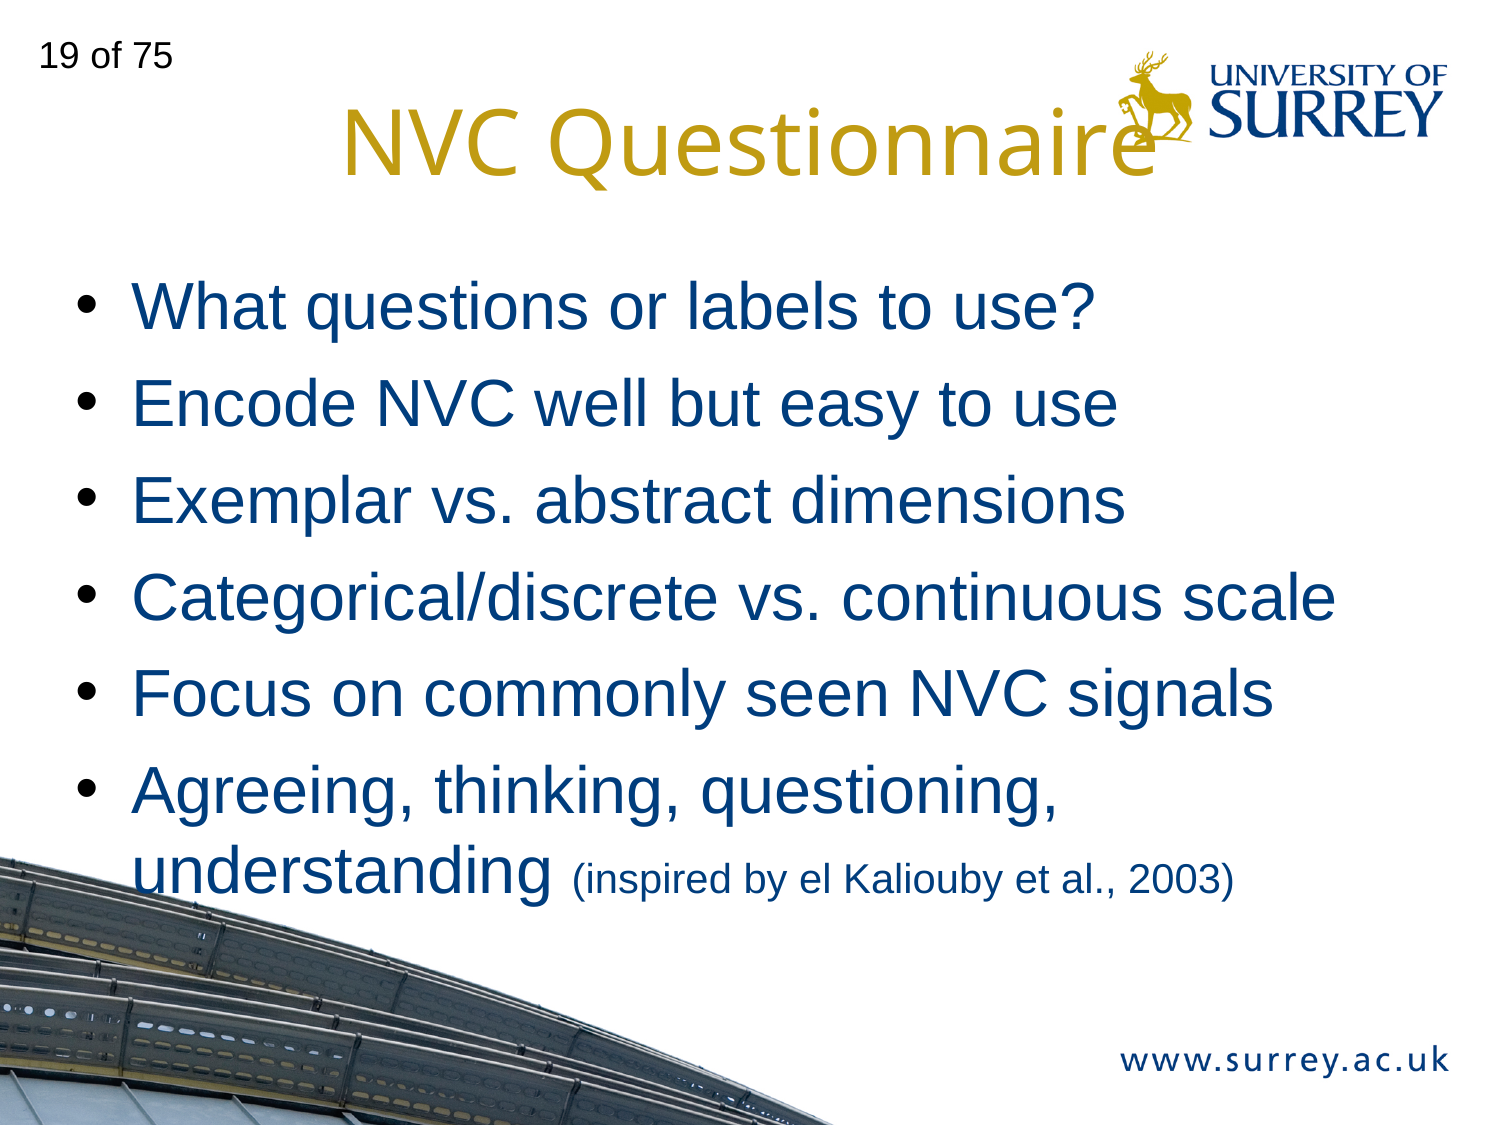

# NVC Questionnaire
What questions or labels to use?
Encode NVC well but easy to use
Exemplar vs. abstract dimensions
Categorical/discrete vs. continuous scale
Focus on commonly seen NVC signals
Agreeing, thinking, questioning, understanding (inspired by el Kaliouby et al., 2003)